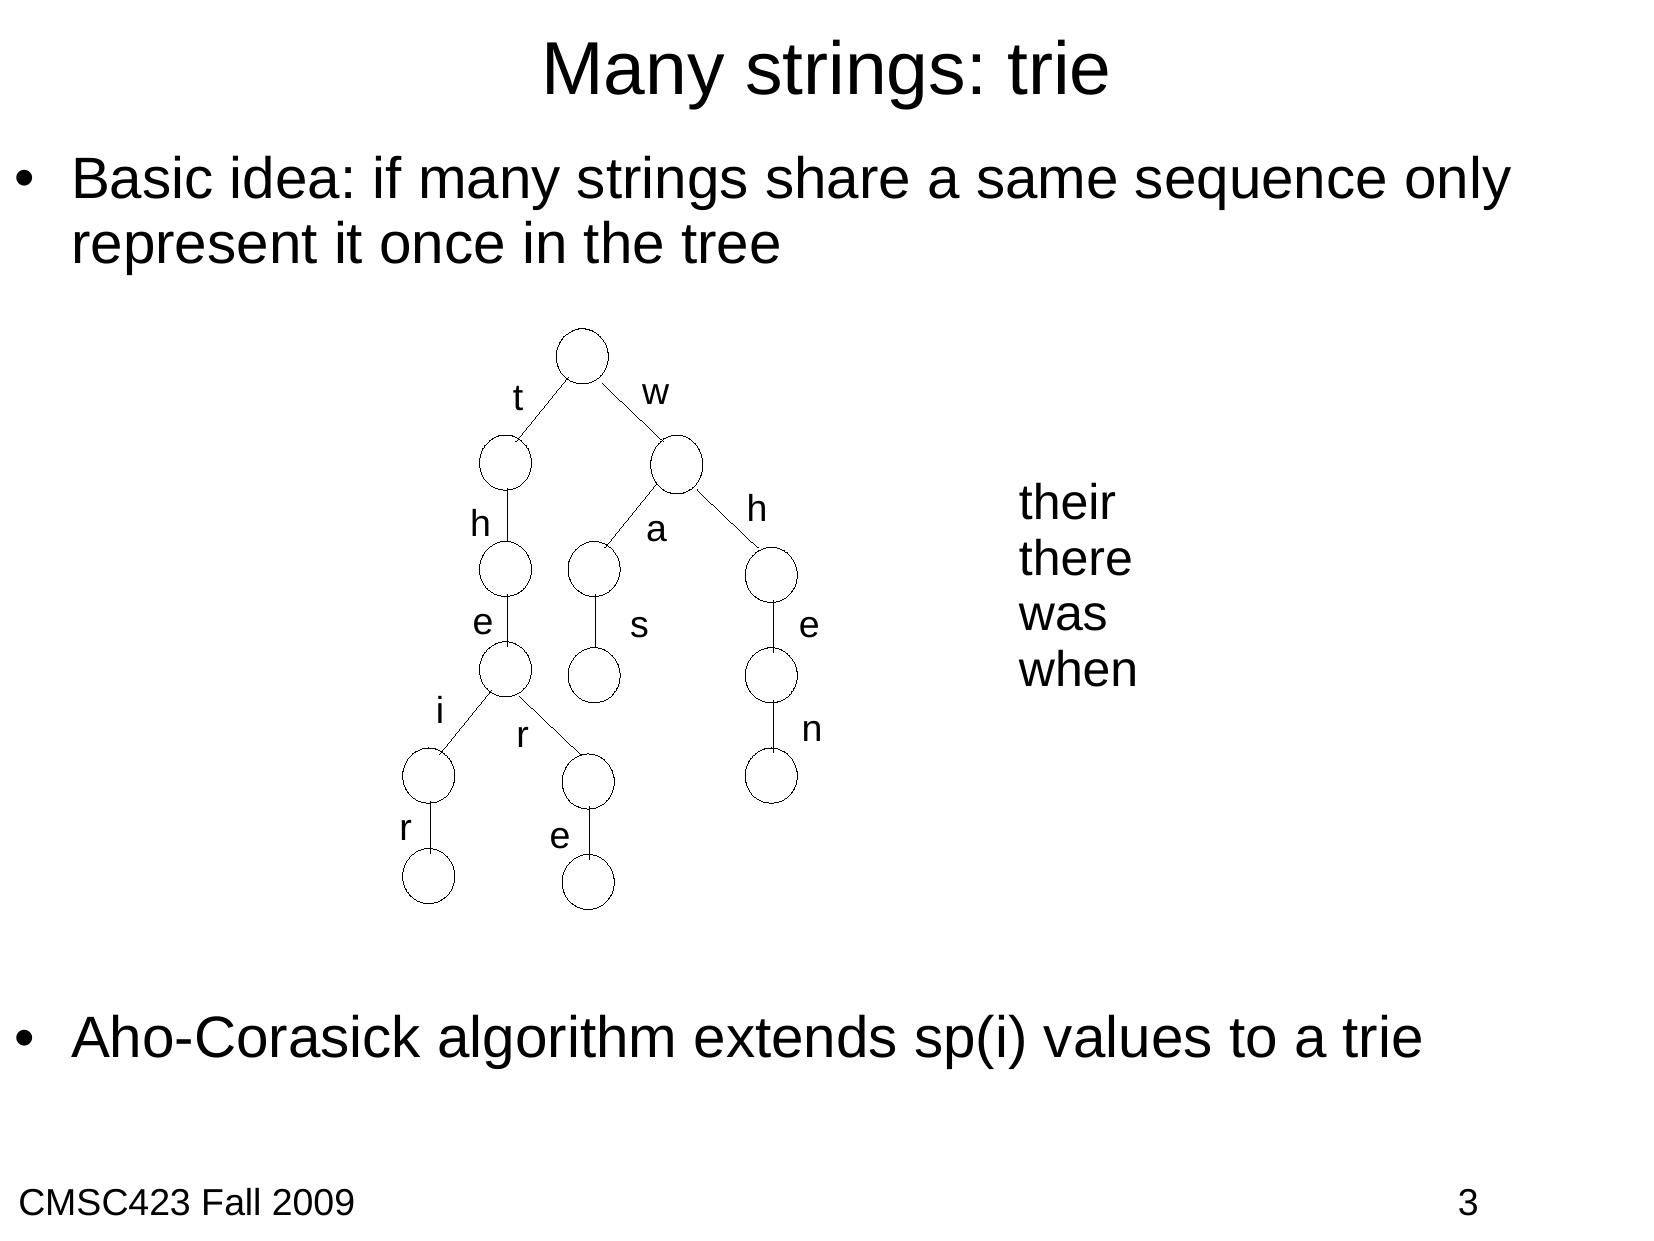

# Many strings: trie
Basic idea: if many strings share a same sequence only represent it once in the tree
Aho-Corasick algorithm extends sp(i) values to a trie
w
t
h
h
a
e
s
e
i
n
r
r
e
their
there
was
when
CMSC423 Fall 2009
3